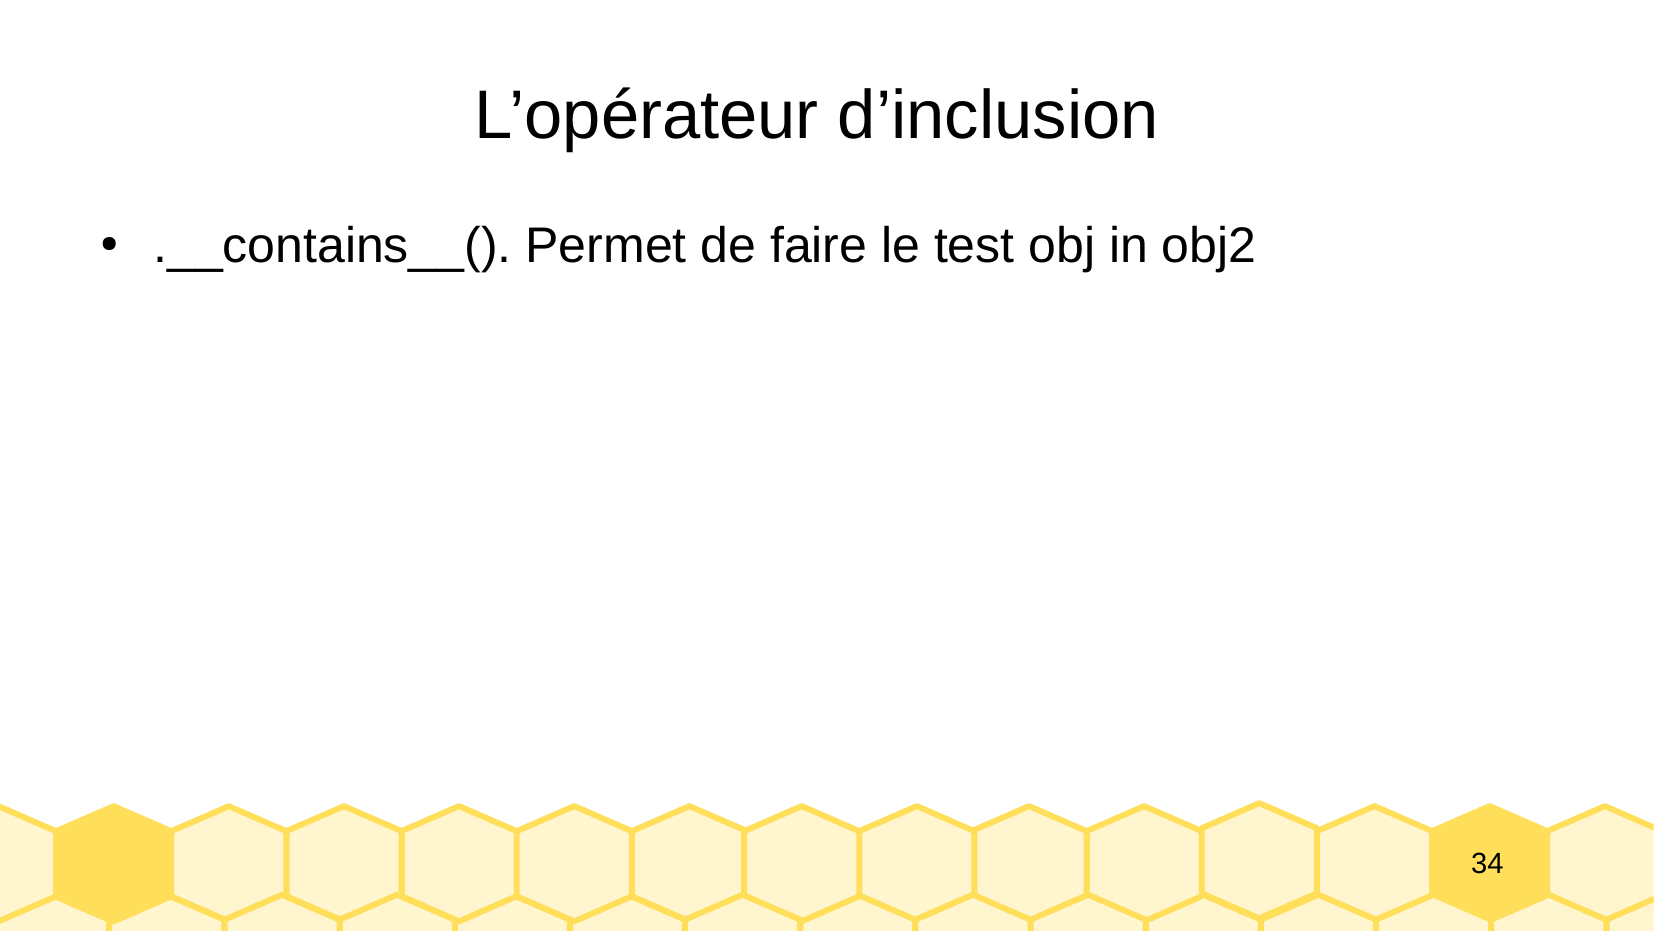

# L’opérateur d’inclusion
.__contains__(). Permet de faire le test obj in obj2